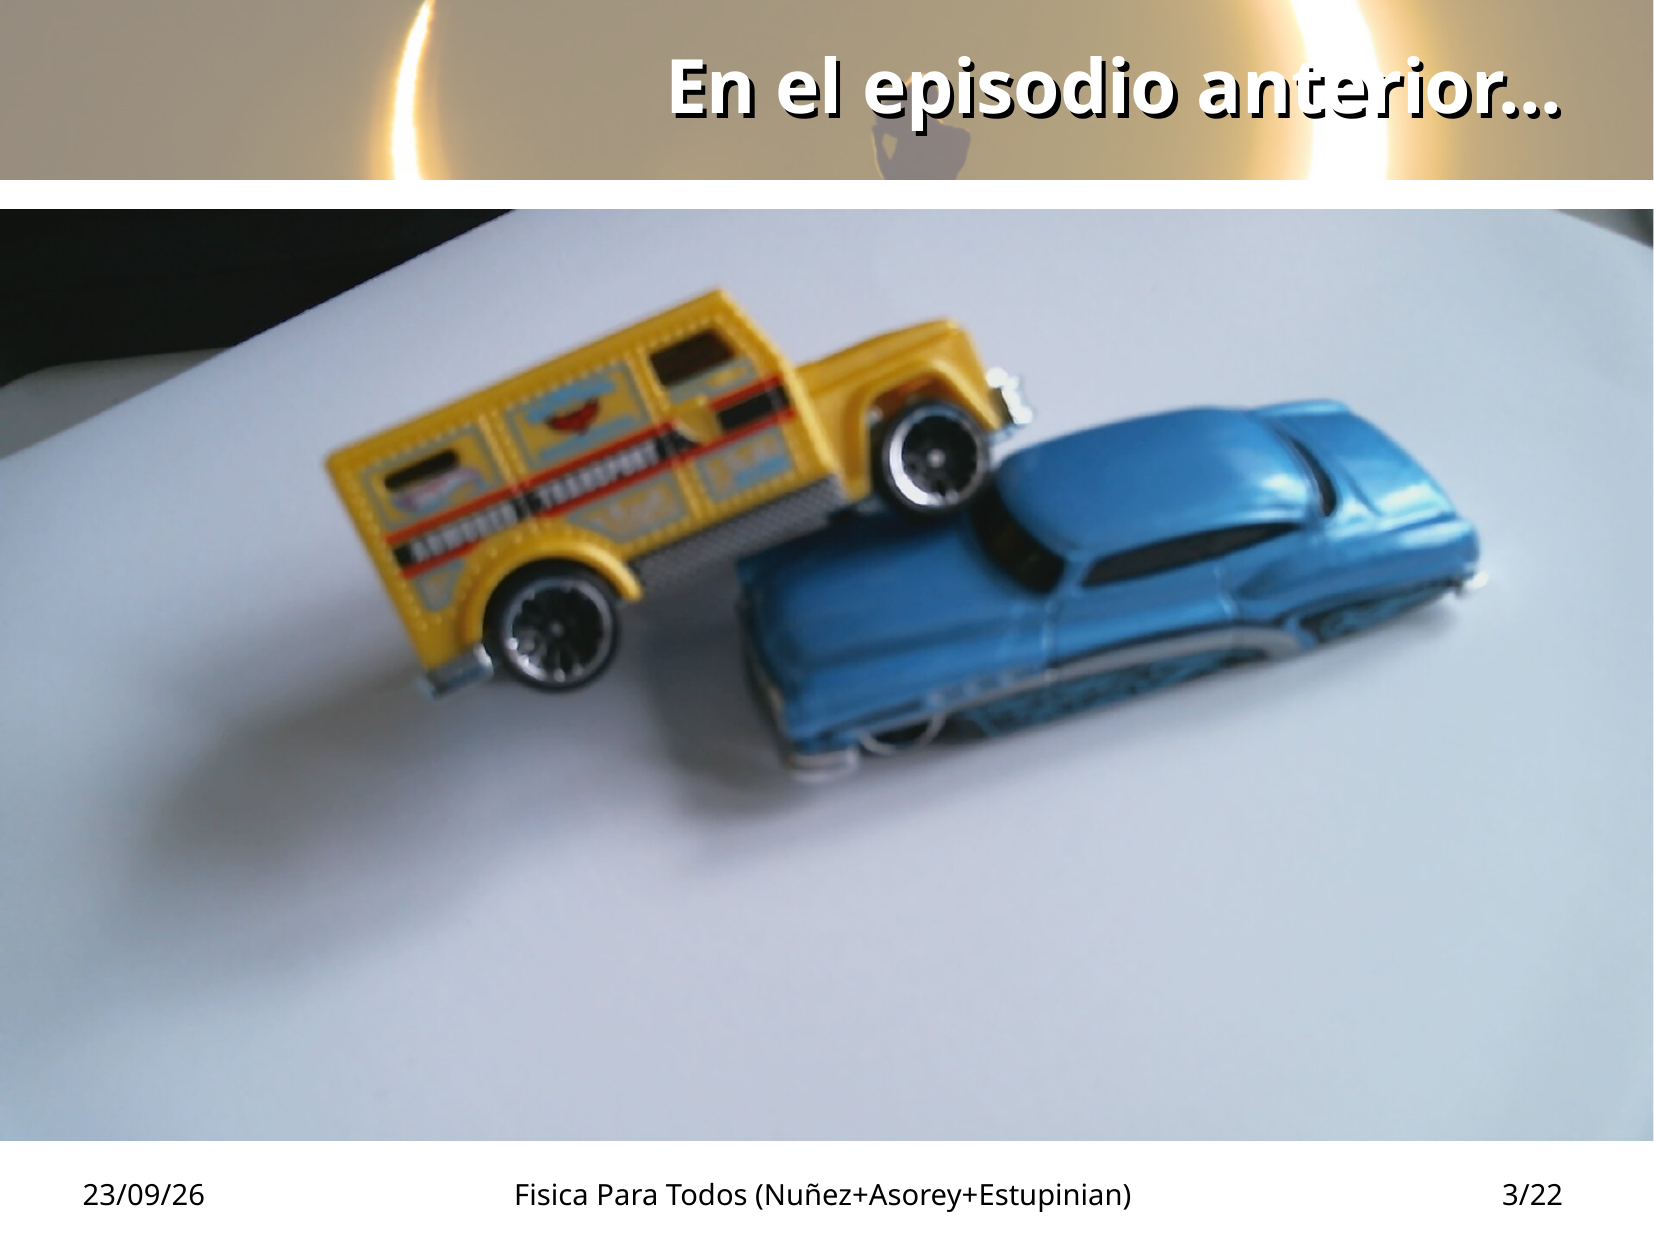

# En el episodio anterior...
Fisica Para Todos (Nuñez+Asorey+Estupinian)
3